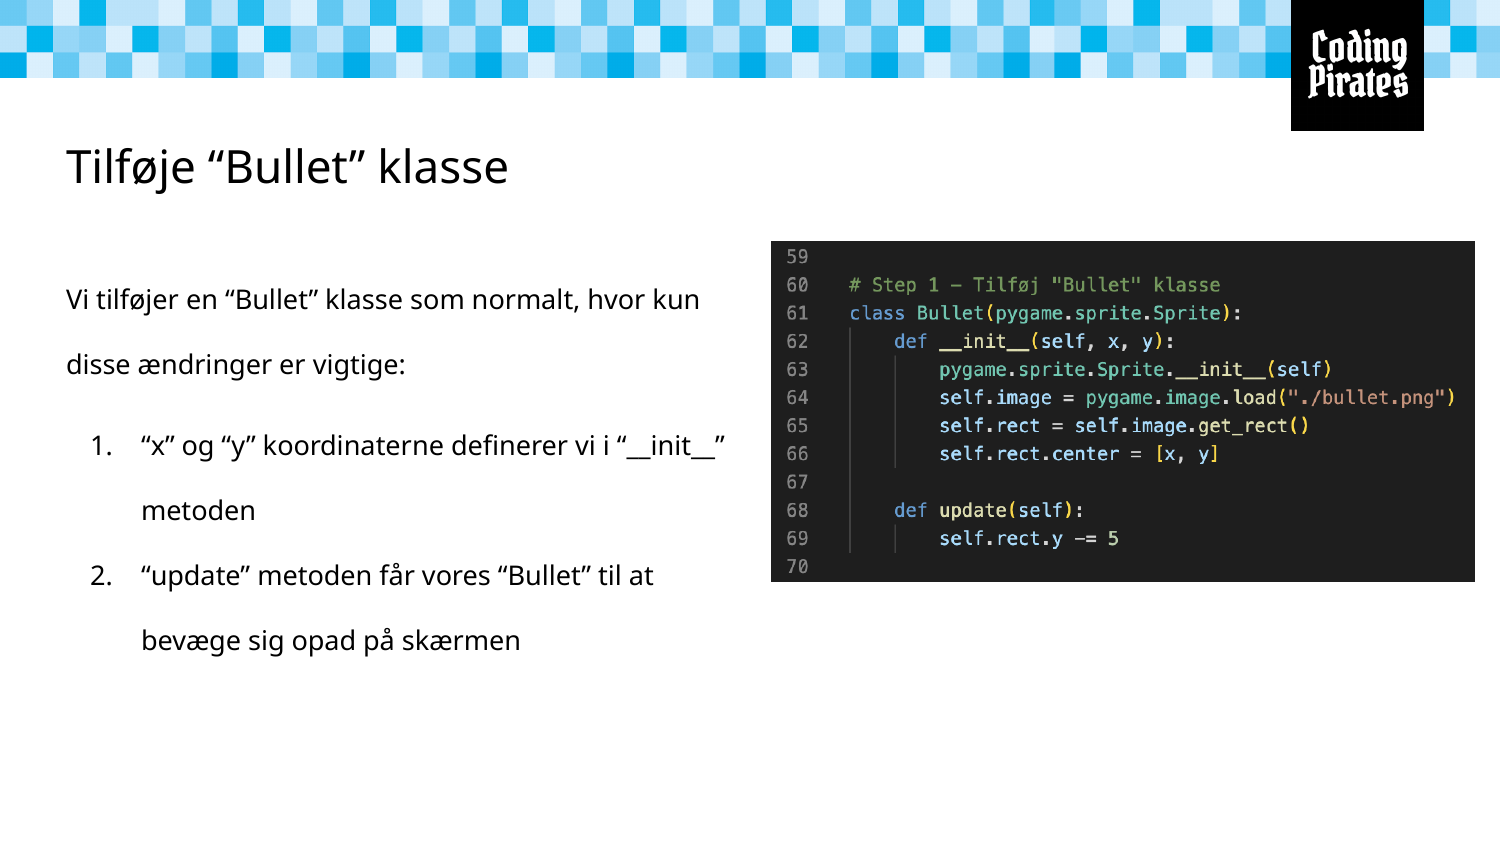

# Tilføje “Bullet” klasse
Vi tilføjer en “Bullet” klasse som normalt, hvor kun disse ændringer er vigtige:
“x” og “y” koordinaterne definerer vi i “__init__” metoden
“update” metoden får vores “Bullet” til at bevæge sig opad på skærmen